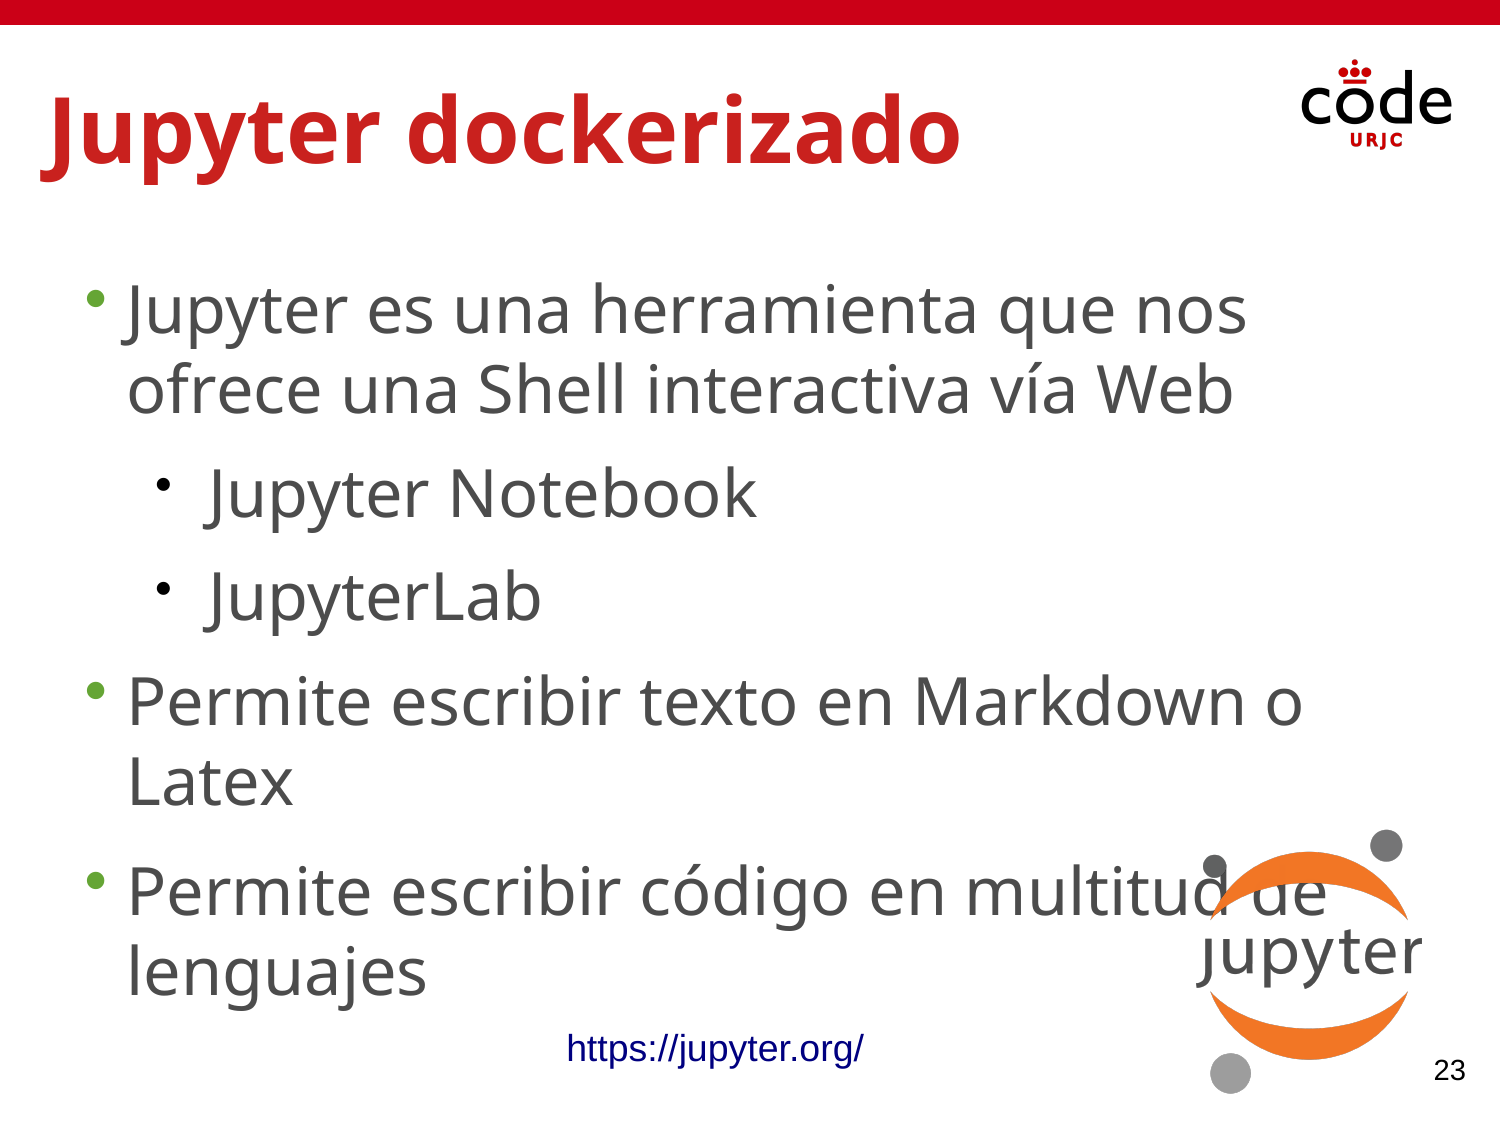

# Jupyter dockerizado
Jupyter es una herramienta que nos ofrece una Shell interactiva vía Web
Jupyter Notebook
JupyterLab
Permite escribir texto en Markdown o Latex
Permite escribir código en multitud de lenguajes
https://jupyter.org/